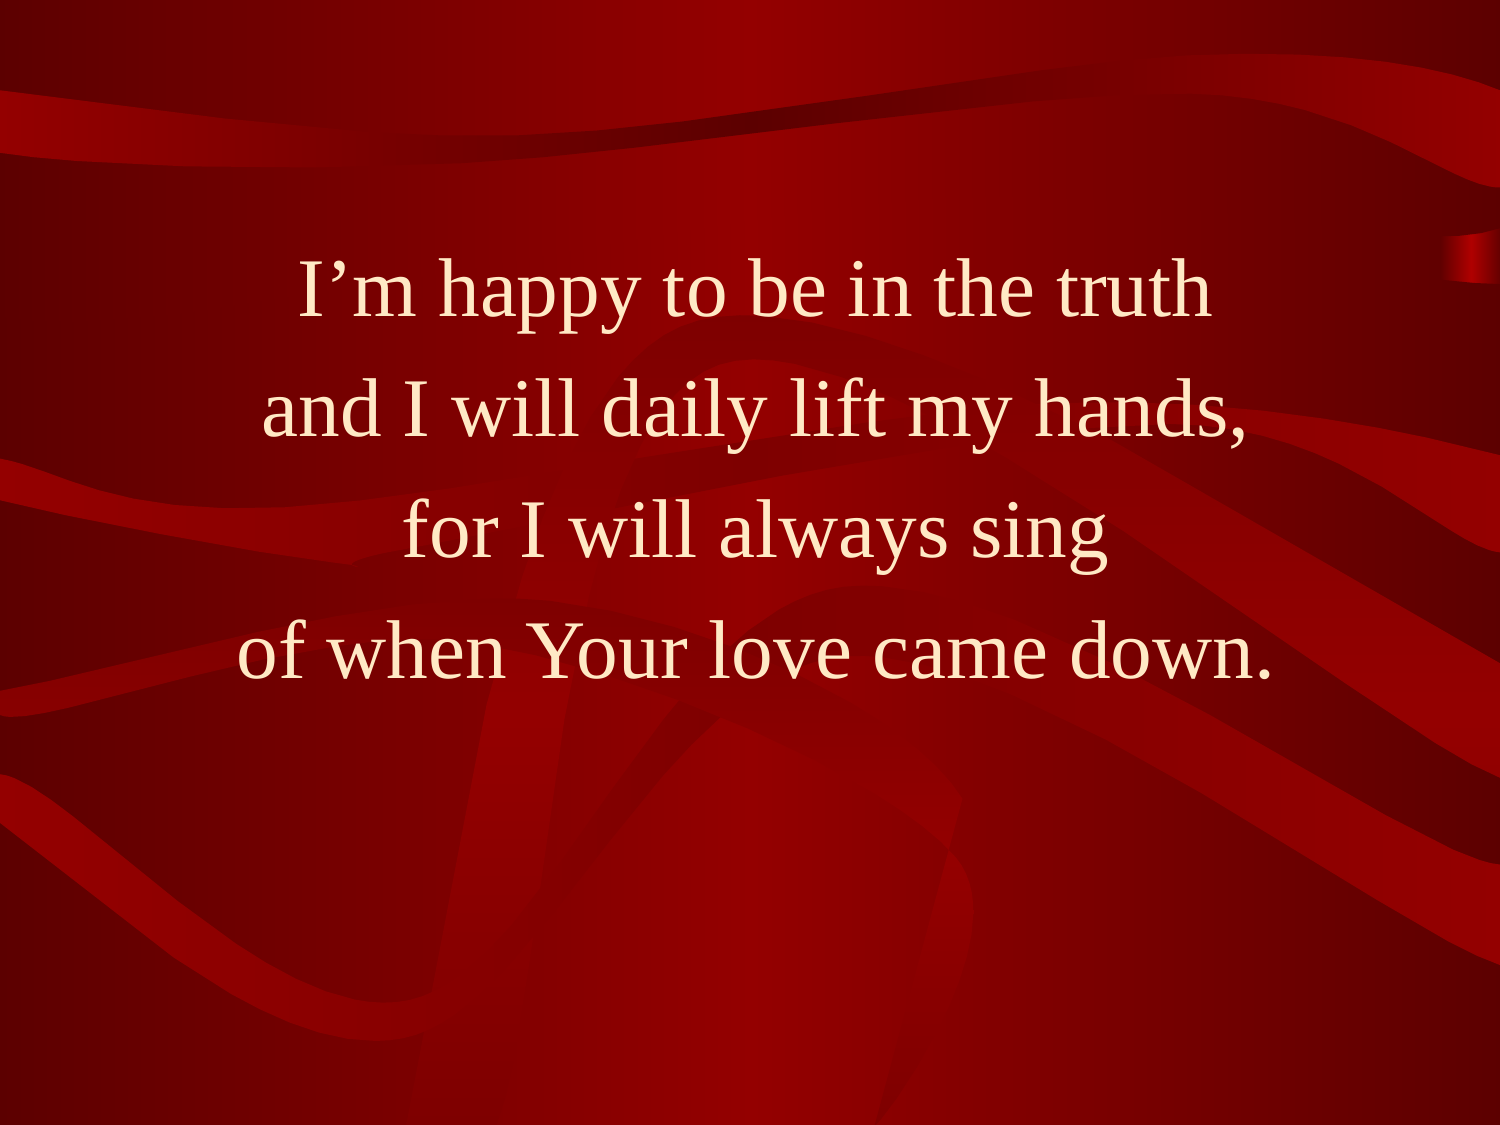

# I’m happy to be in the truth
and I will daily lift my hands,
for I will always sing
of when Your love came down.